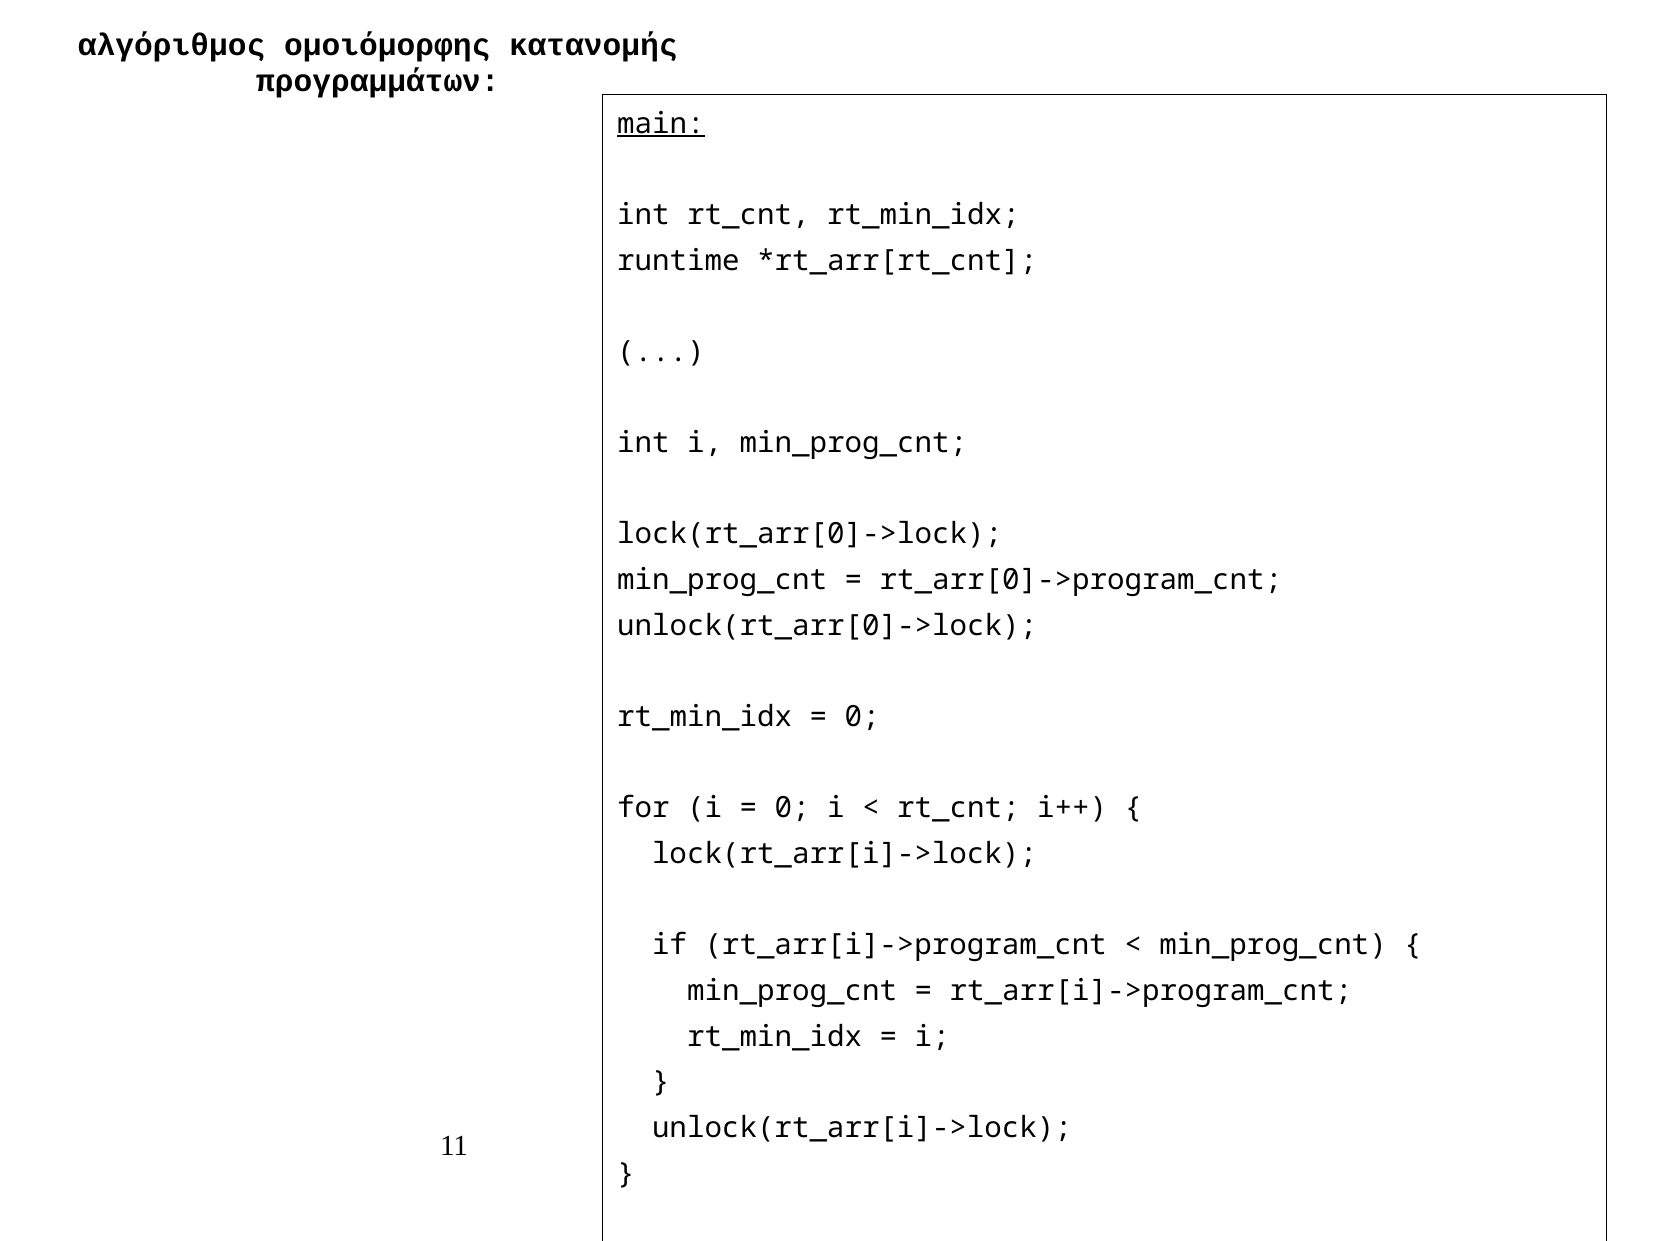

αλγόριθμος ομοιόμορφης κατανομής προγραμμάτων:
main:
int rt_cnt, rt_min_idx;
runtime *rt_arr[rt_cnt];
(...)
int i, min_prog_cnt;
lock(rt_arr[0]->lock);
min_prog_cnt = rt_arr[0]->program_cnt;
unlock(rt_arr[0]->lock);
rt_min_idx = 0;
for (i = 0; i < rt_cnt; i++) {
 lock(rt_arr[i]->lock);
 if (rt_arr[i]->program_cnt < min_prog_cnt) {
 min_prog_cnt = rt_arr[i]->program_cnt;
 rt_min_idx = i;
 }
 unlock(rt_arr[i]->lock);
}
runtime_attach_program(rt_arr[rt_min_idx], prog);
11